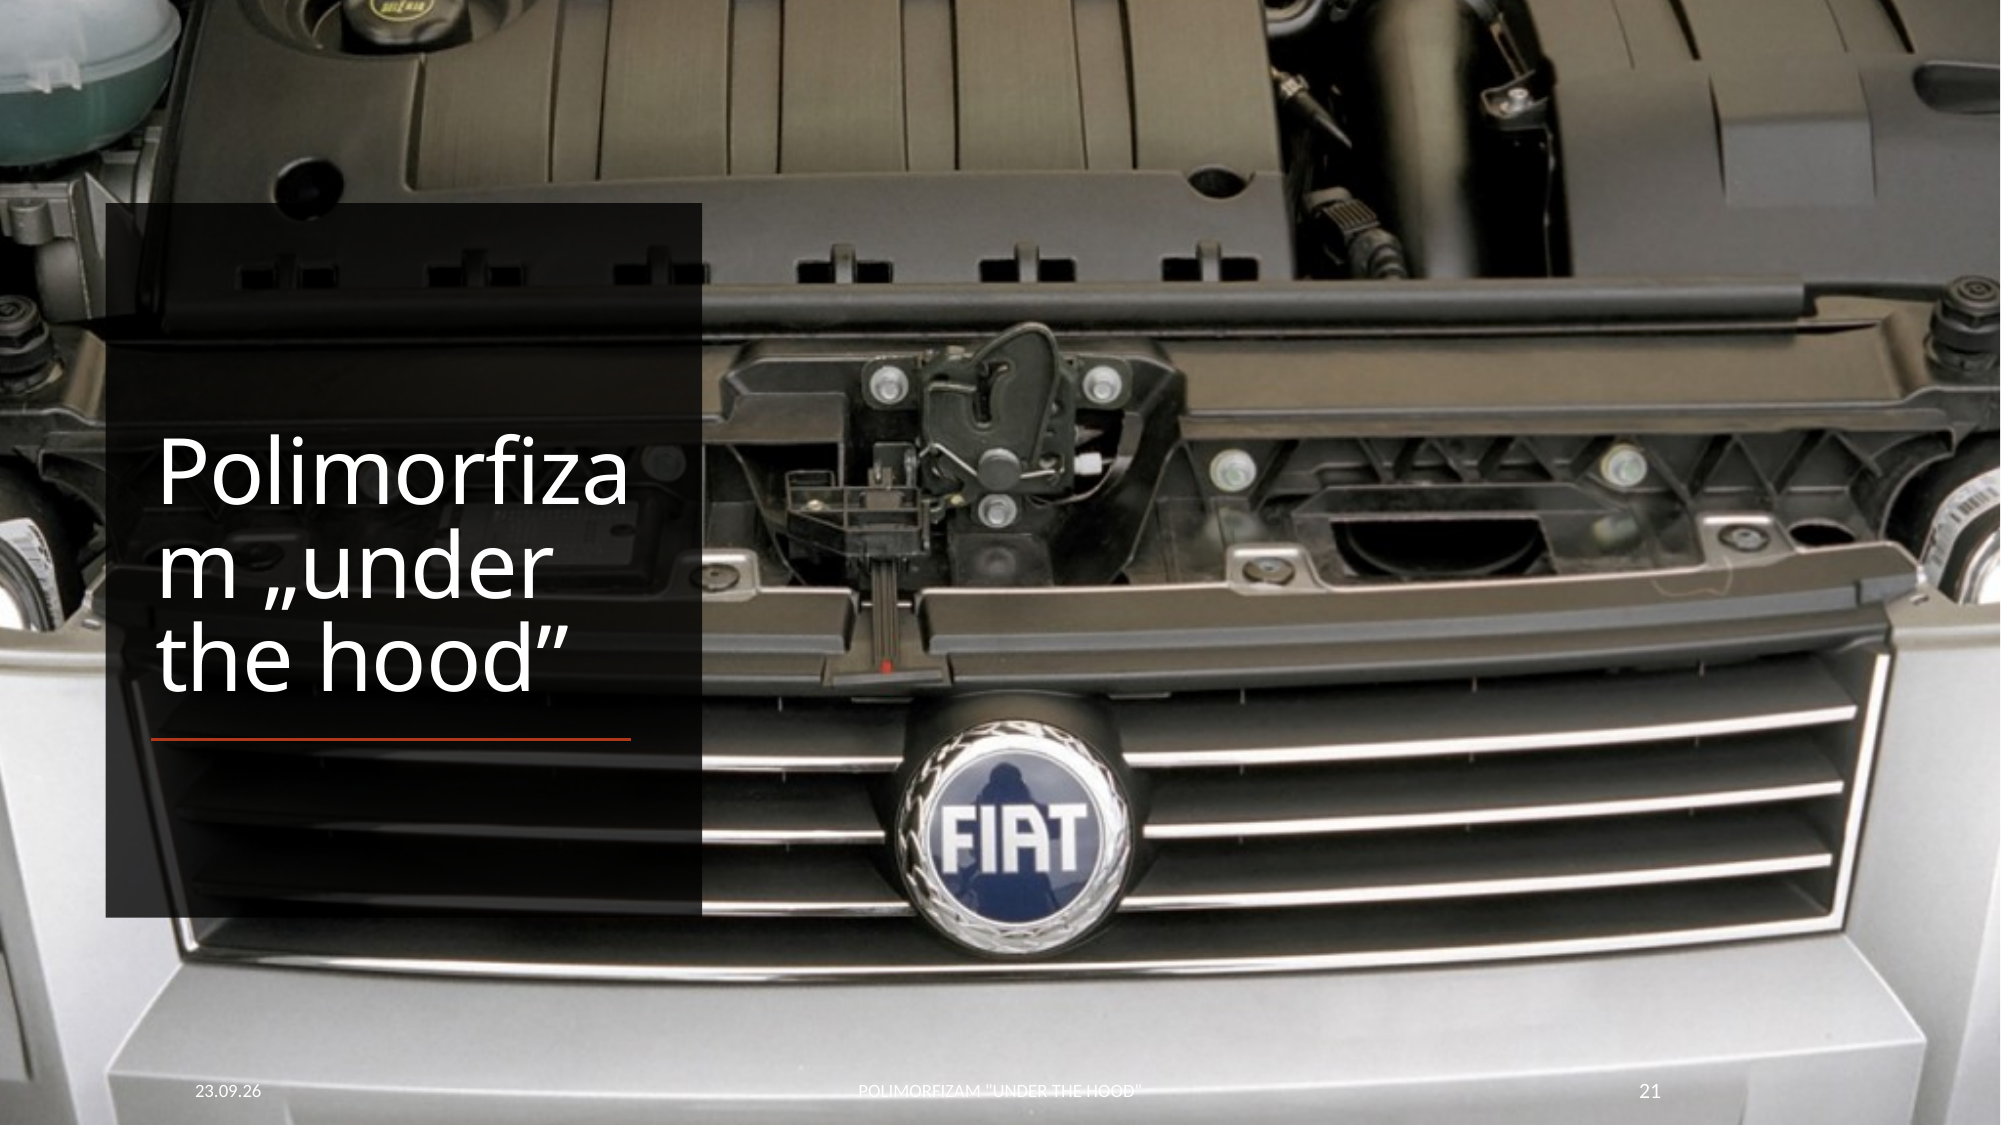

# Polimorfizam „under the hood”
Polimorfizam "under the hood"